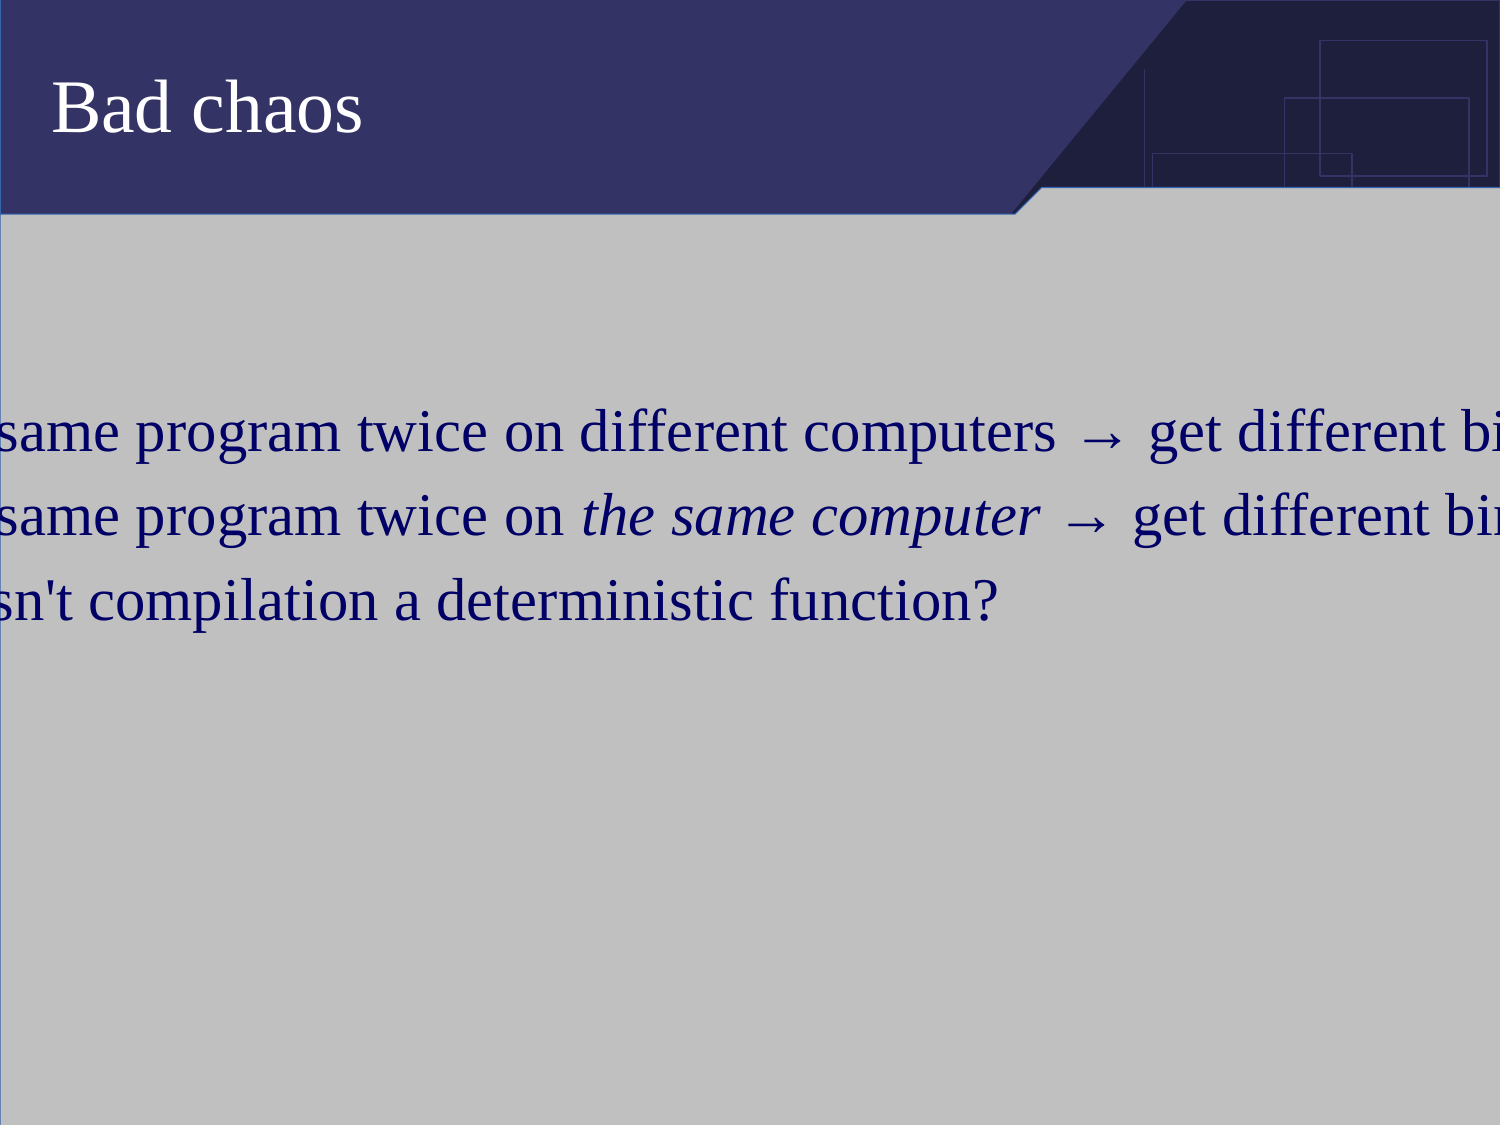

Bad chaos
Compile the same program twice on different computers → get different binaries (often!)
Compile the same program twice on the same computer → get different binaries (often!)
Why? Why isn't compilation a deterministic function?